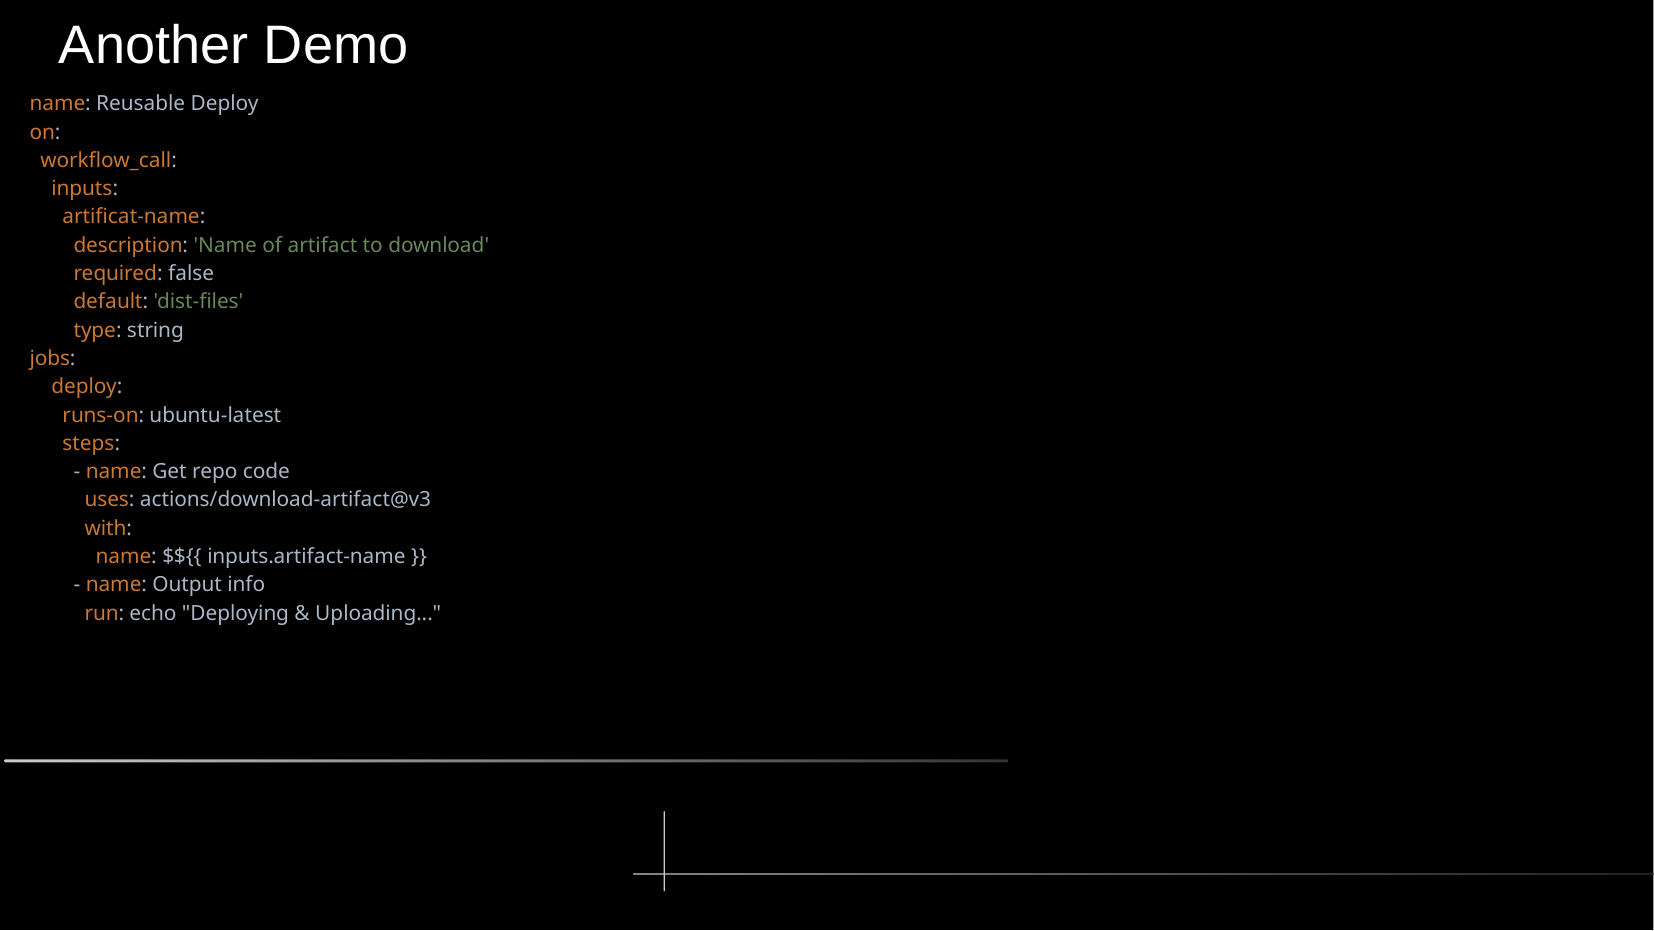

# Another Demo
name: Reusable Deploy
on:
 workflow_call:
 inputs:
 artificat-name:
 description: 'Name of artifact to download'
 required: false
 default: 'dist-files'
 type: string
jobs:
 deploy:
 runs-on: ubuntu-latest
 steps:
 - name: Get repo code
 uses: actions/download-artifact@v3
 with:
 name: $${{ inputs.artifact-name }}
 - name: Output info
 run: echo "Deploying & Uploading..."